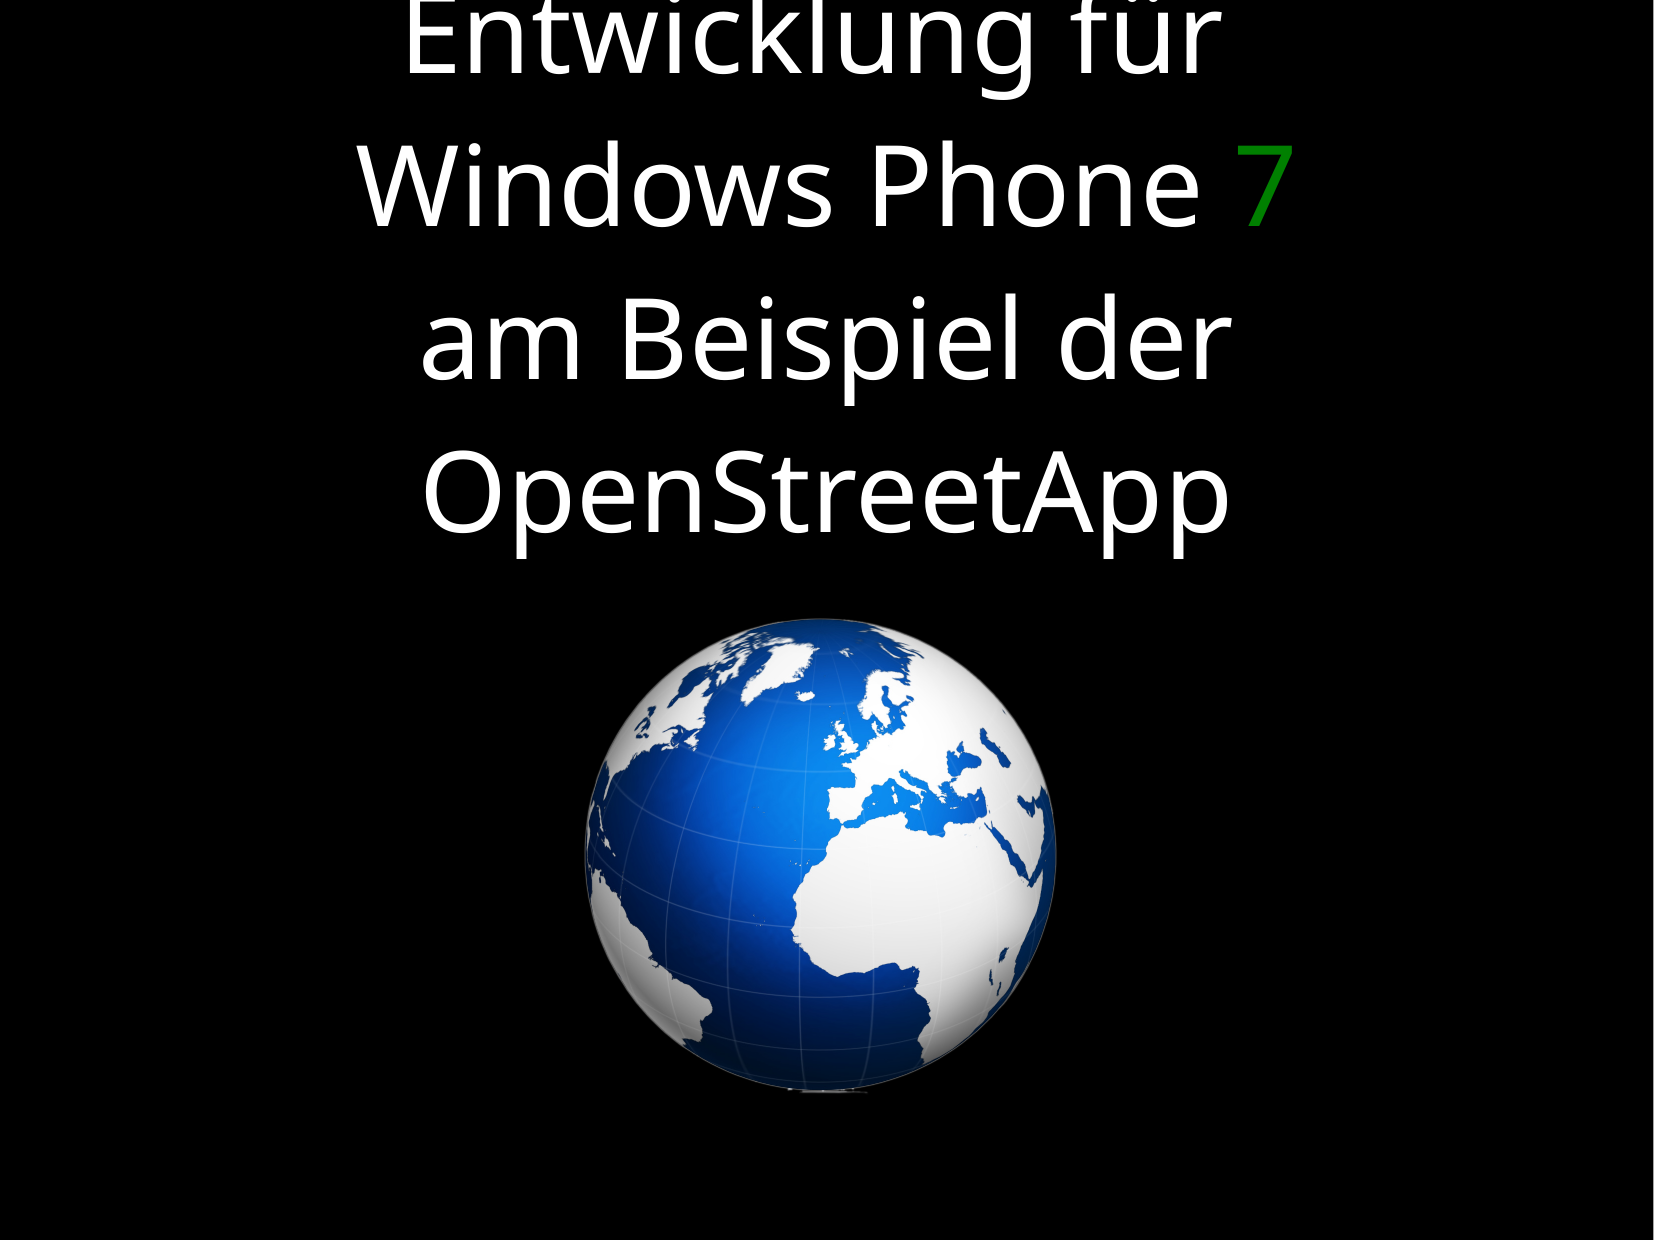

# Entwicklung für Windows Phone 7 am Beispiel der OpenStreetApp